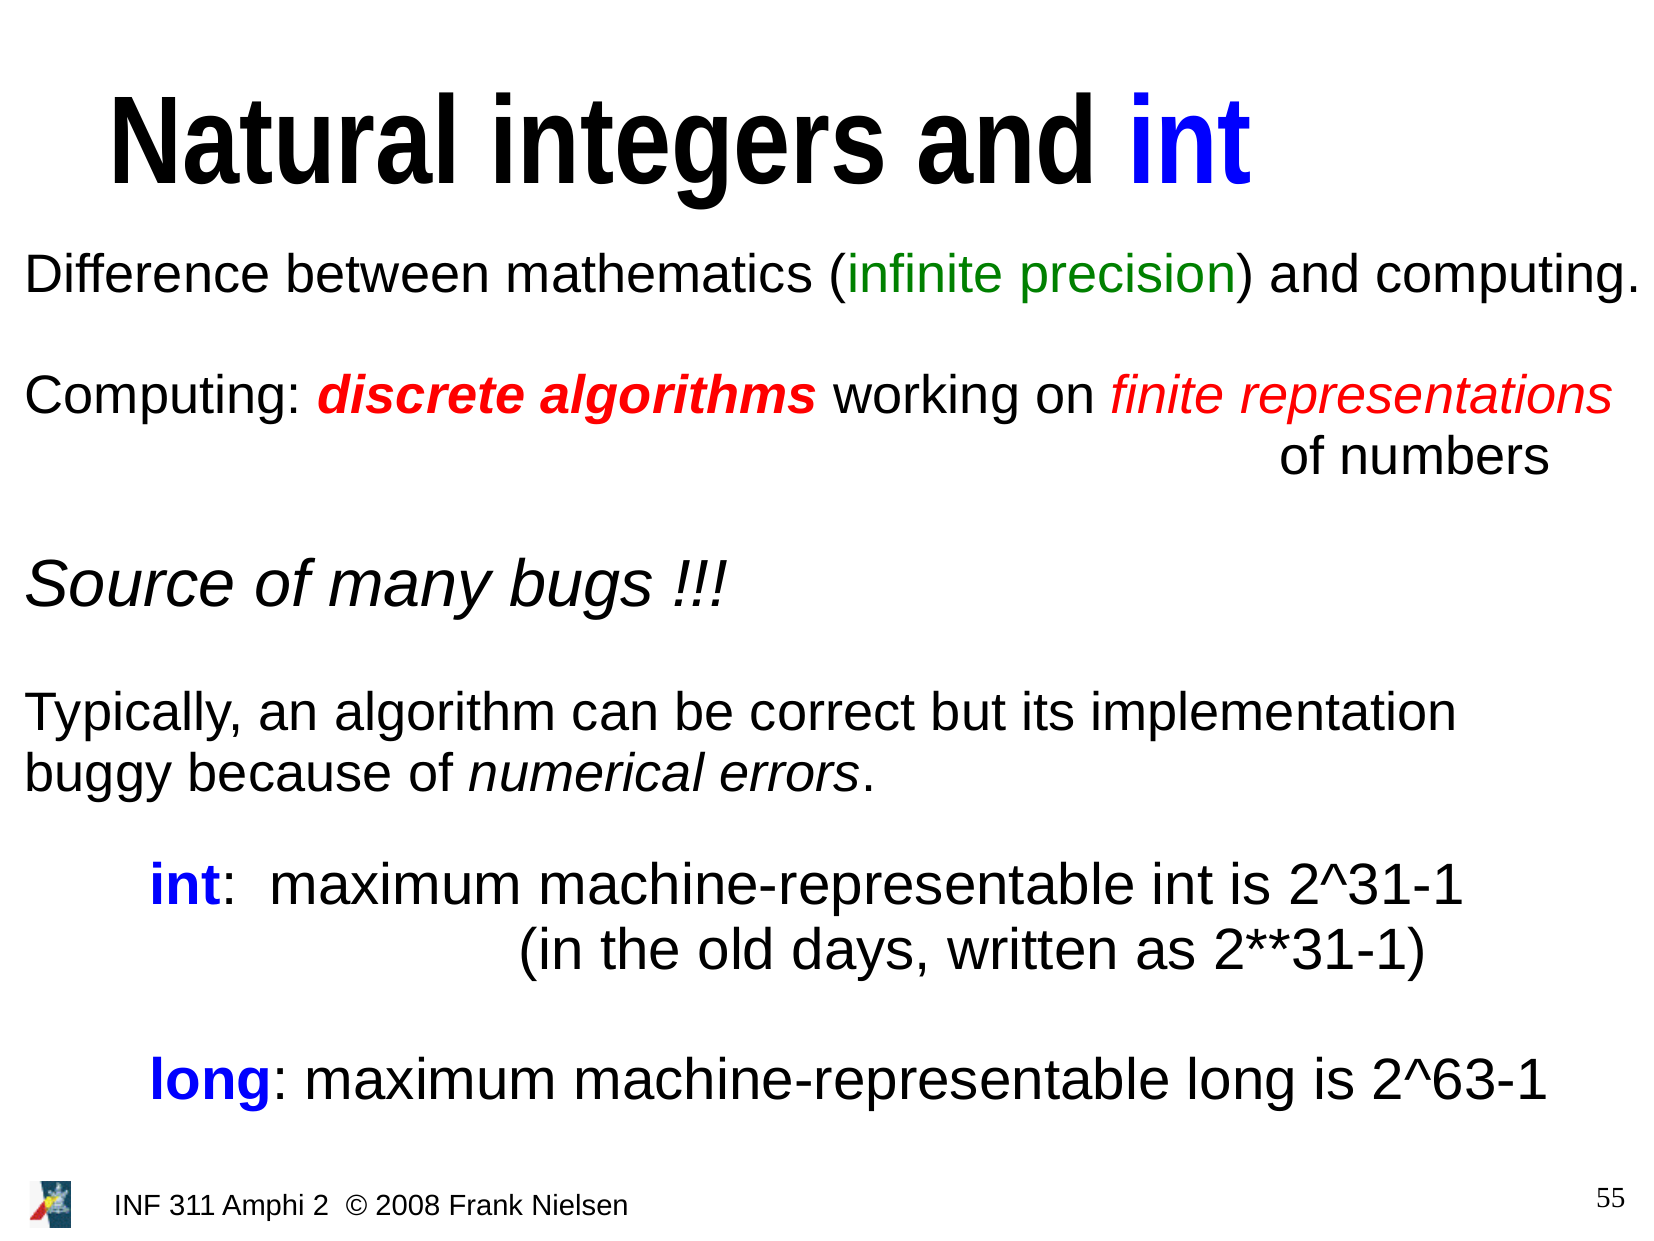

Natural integers and int
Difference between mathematics (infinite precision) and computing.
Computing: discrete algorithms working on finite representations
																	of numbers
Source of many bugs !!!
Typically, an algorithm can be correct but its implementation
buggy because of numerical errors.
int: maximum machine-representable int is 2^31-1
					(in the old days, written as 2**31-1)
long: maximum machine-representable long is 2^63-1